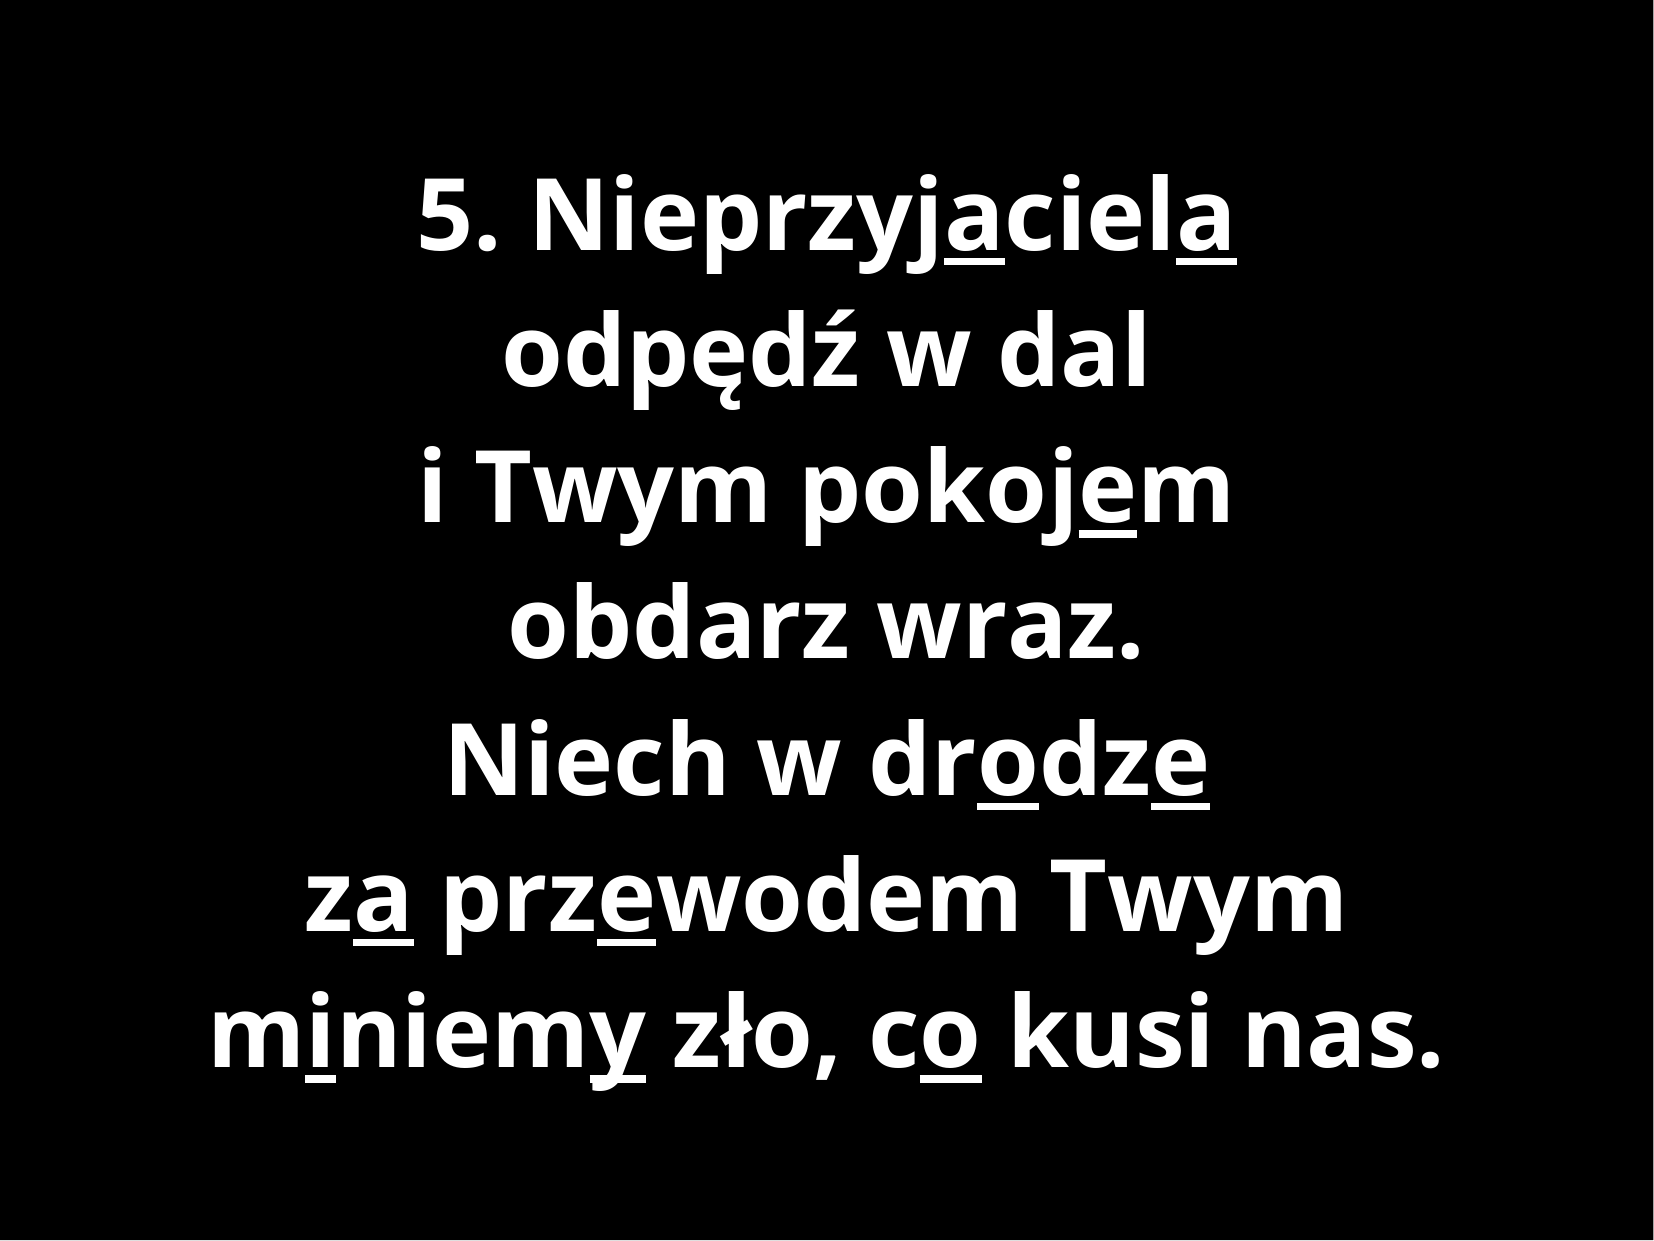

# 5. Nieprzyjaciela odpędź w dal i Twym pokojem obdarz wraz. Niech w drodze za przewodem Twym miniemy zło, co kusi nas.